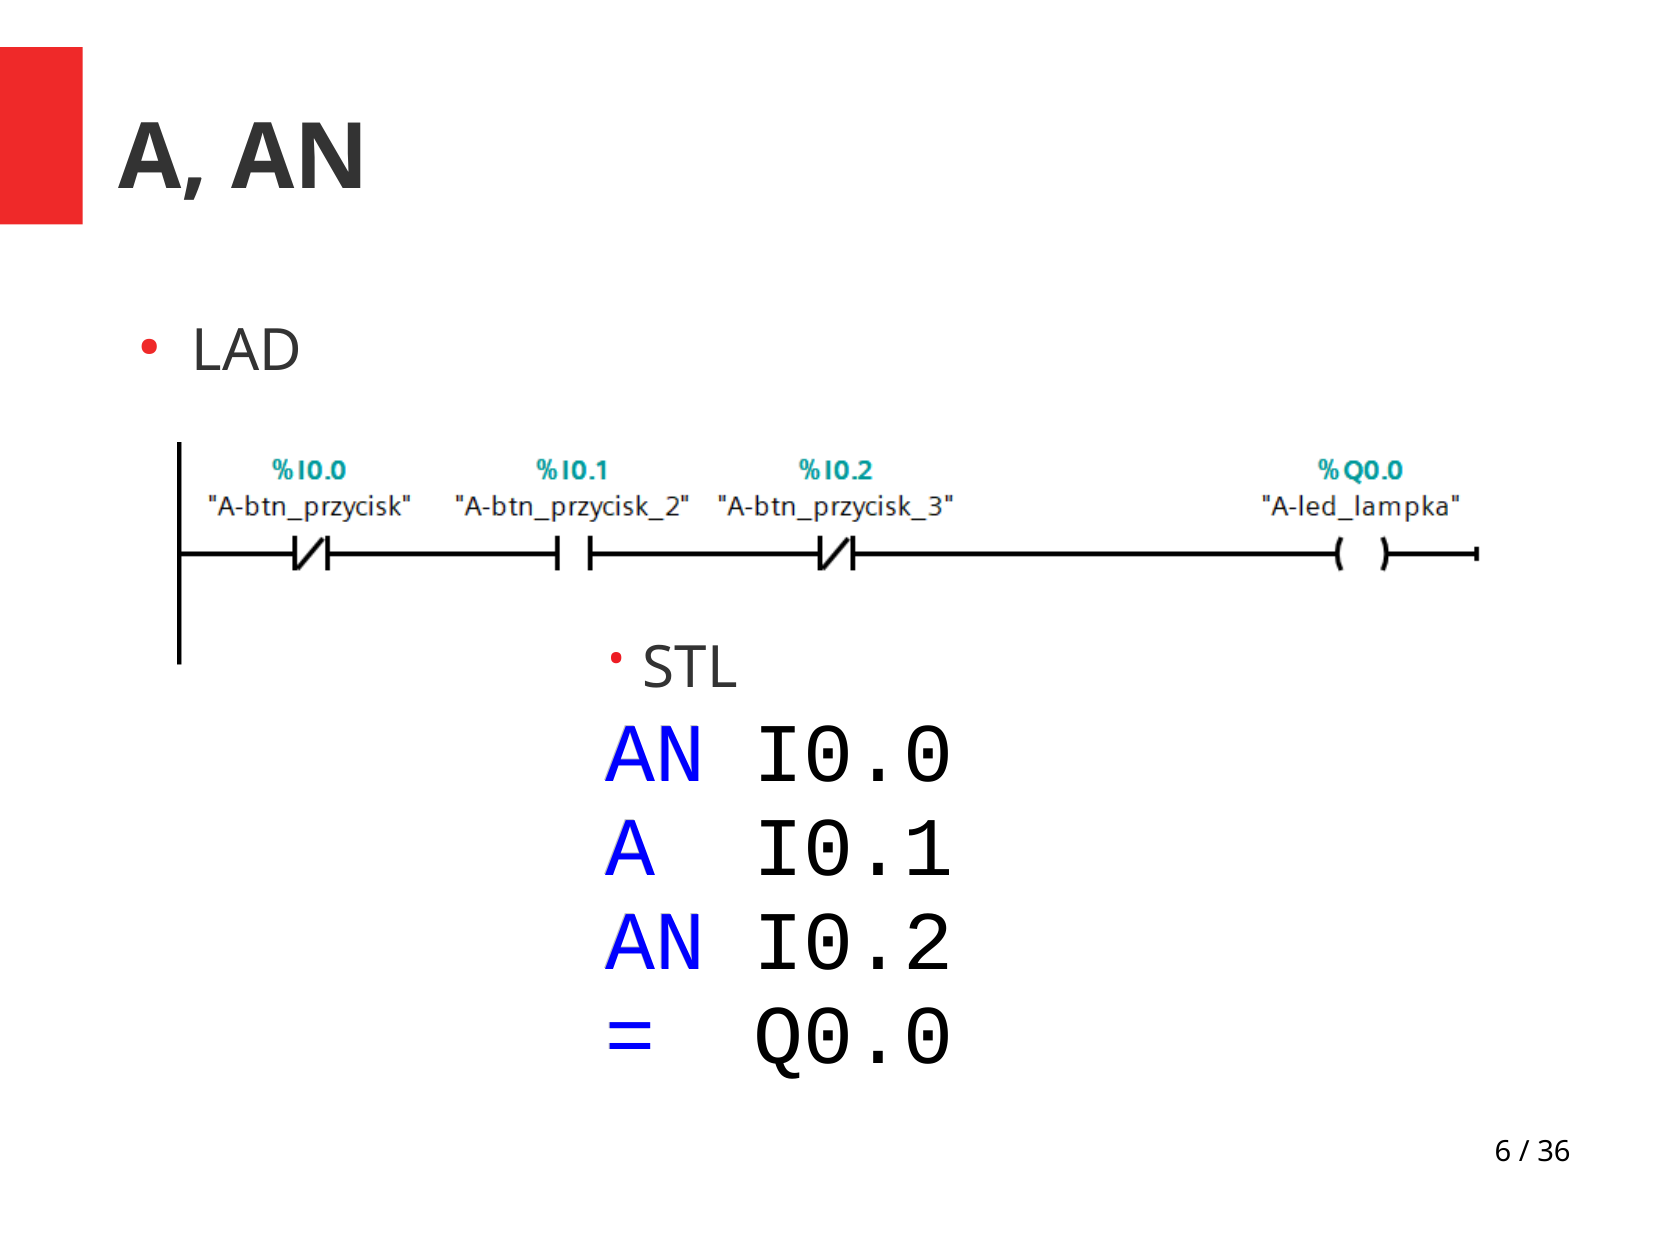

# A, AN
LAD
· STL
AN	I0.0
A		I0.1
AN	I0.2
=		Q0.0
6